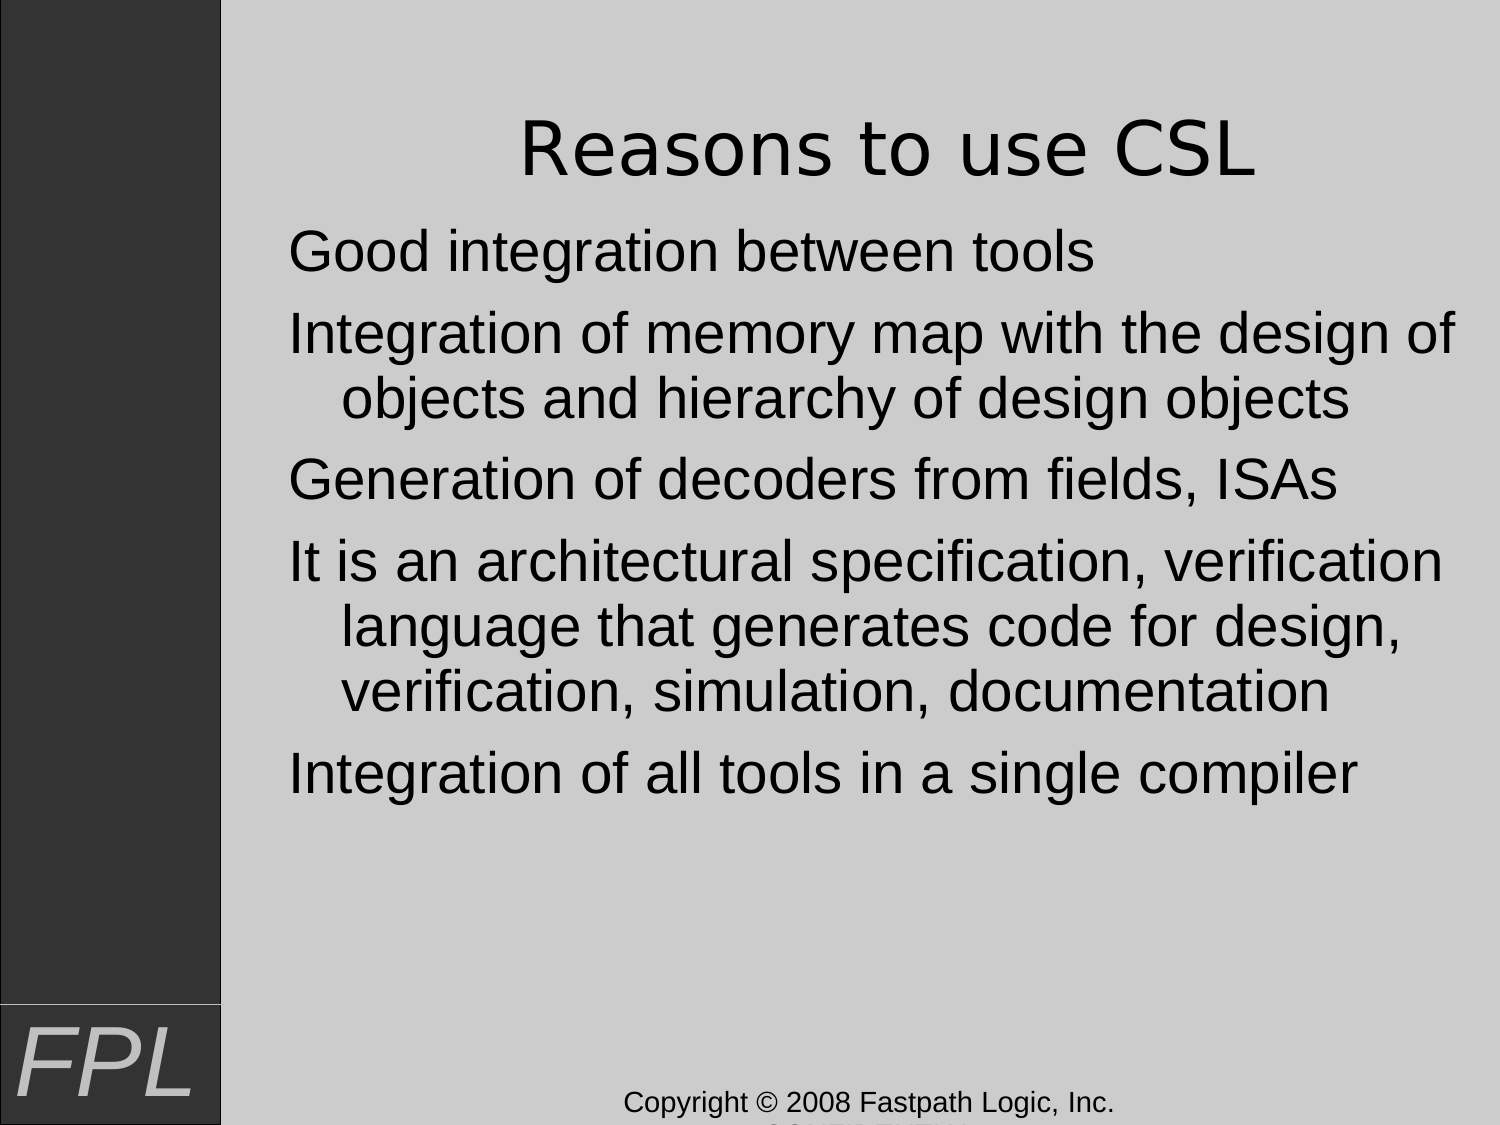

# Reasons to use CSL
Good integration between tools
Integration of memory map with the design of objects and hierarchy of design objects
Generation of decoders from fields, ISAs
It is an architectural specification, verification language that generates code for design, verification, simulation, documentation
Integration of all tools in a single compiler